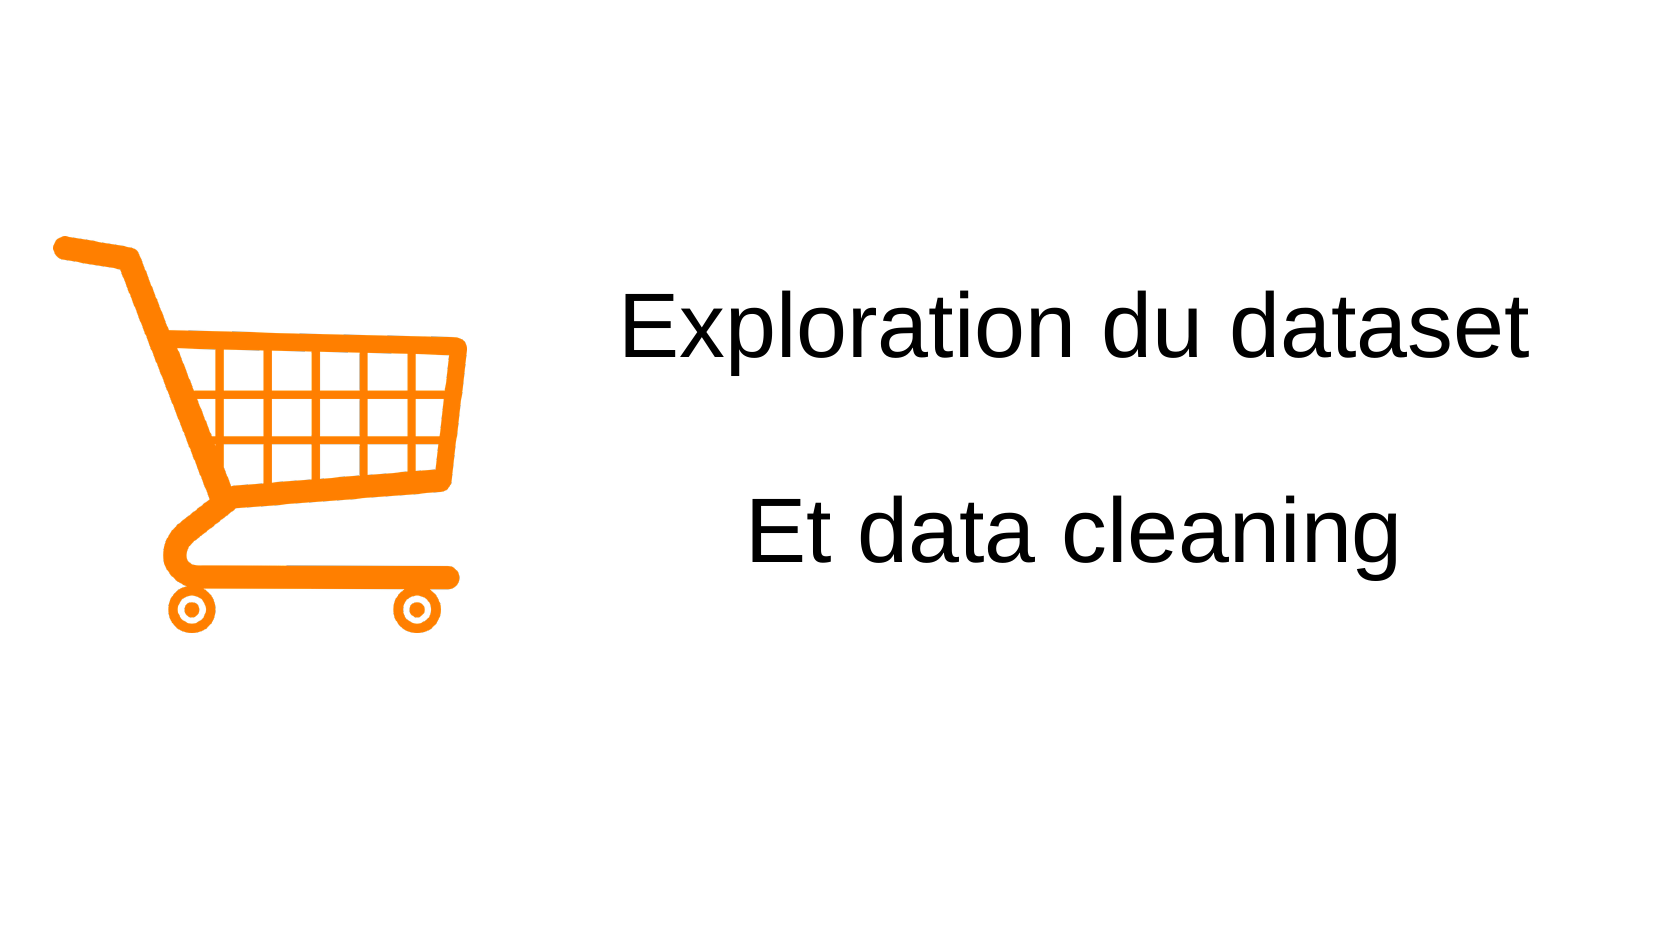

# Exploration du dataset Et data cleaning